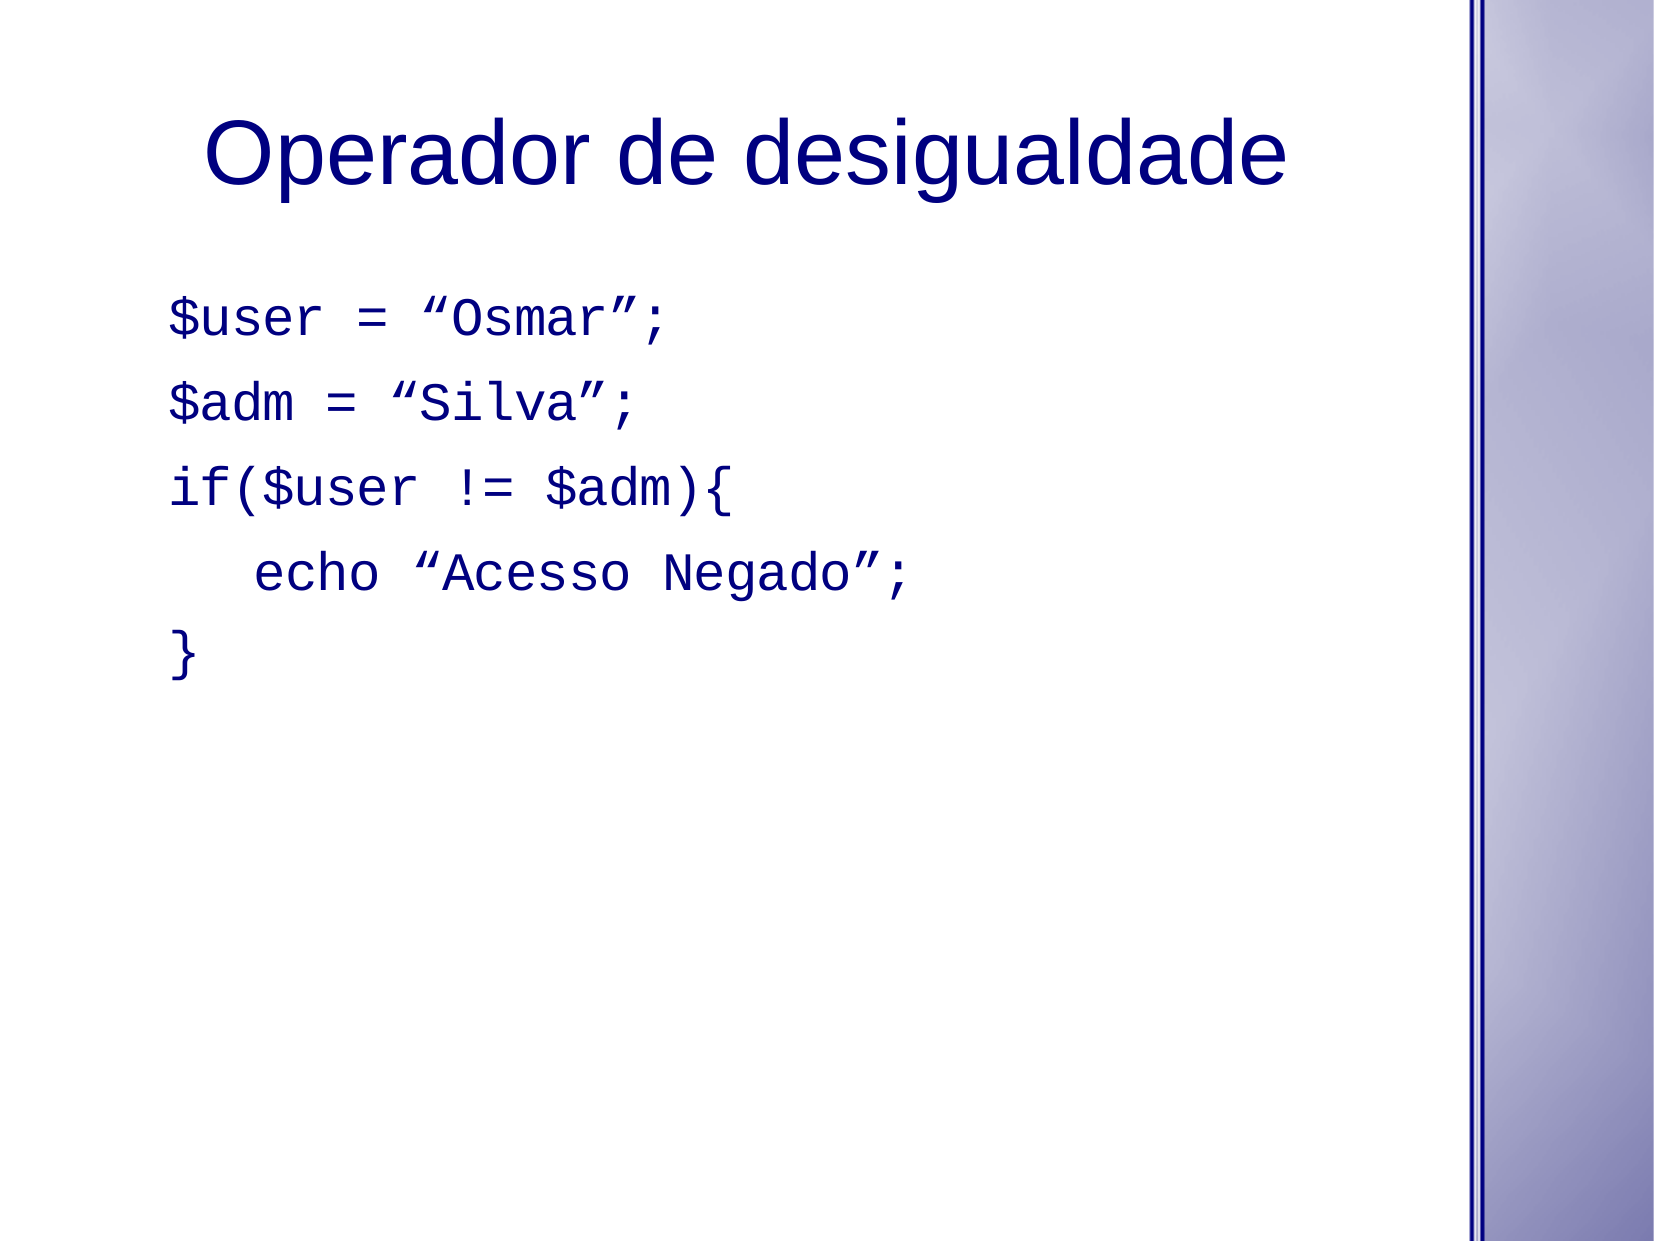

# Operador de desigualdade
$user = “Osmar”;
$adm = “Silva”;
if($user != $adm){
echo “Acesso Negado”;
}